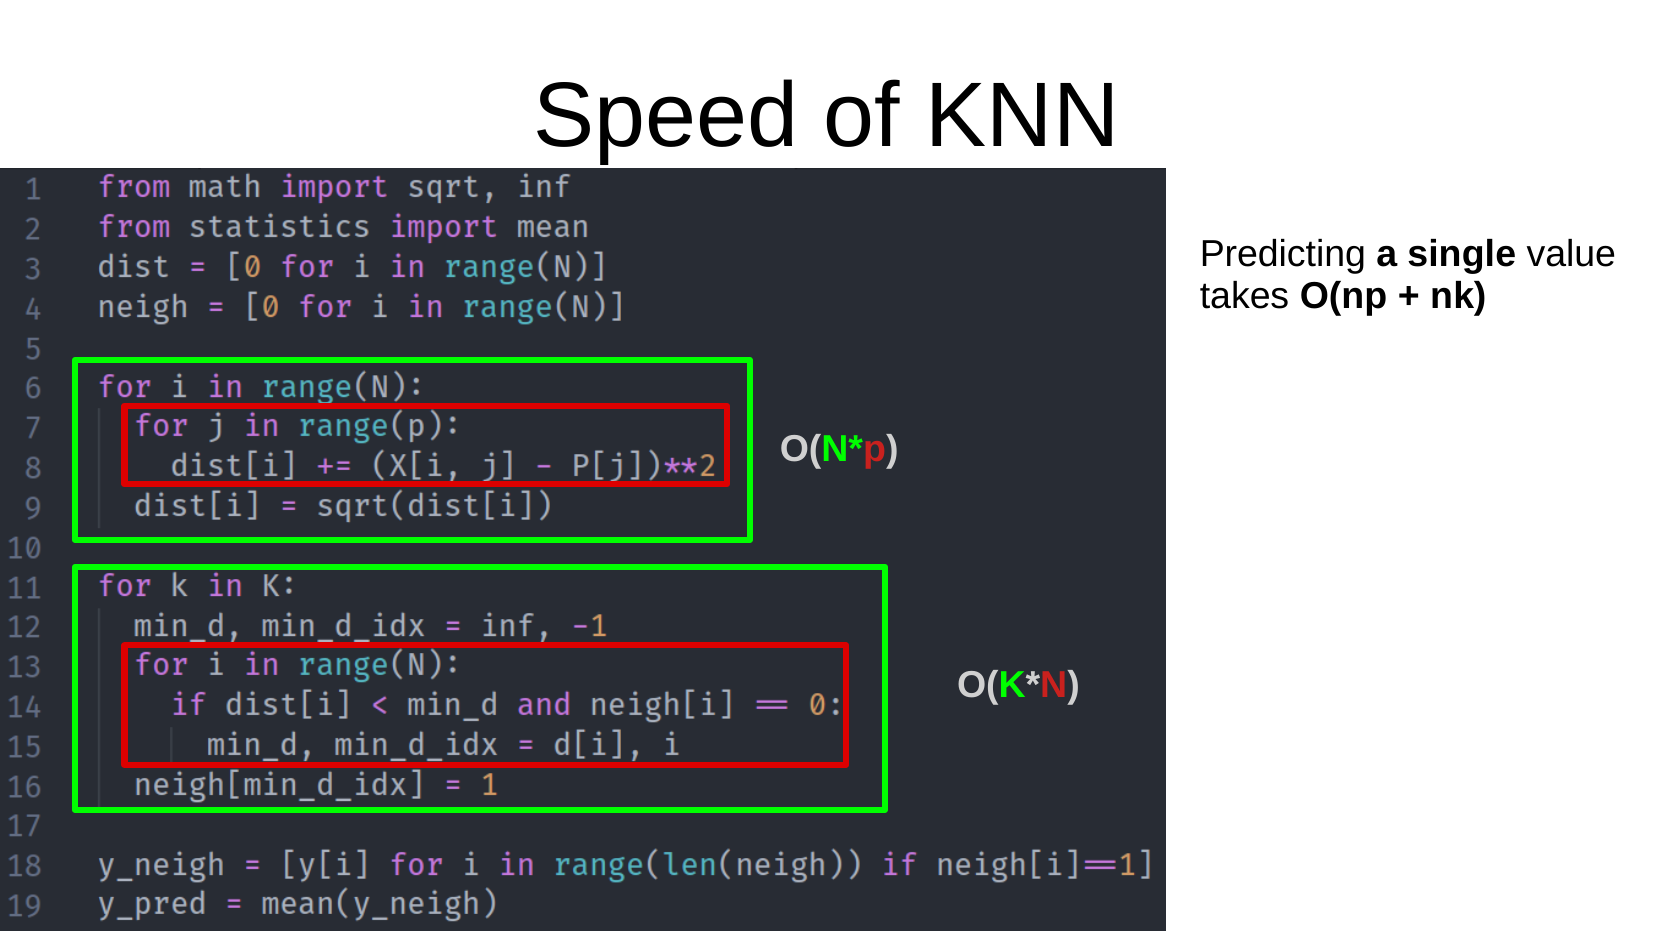

# Speed of KNN
Predicting a single value takes O(np + nk)
O(N*p)
O(K*N)